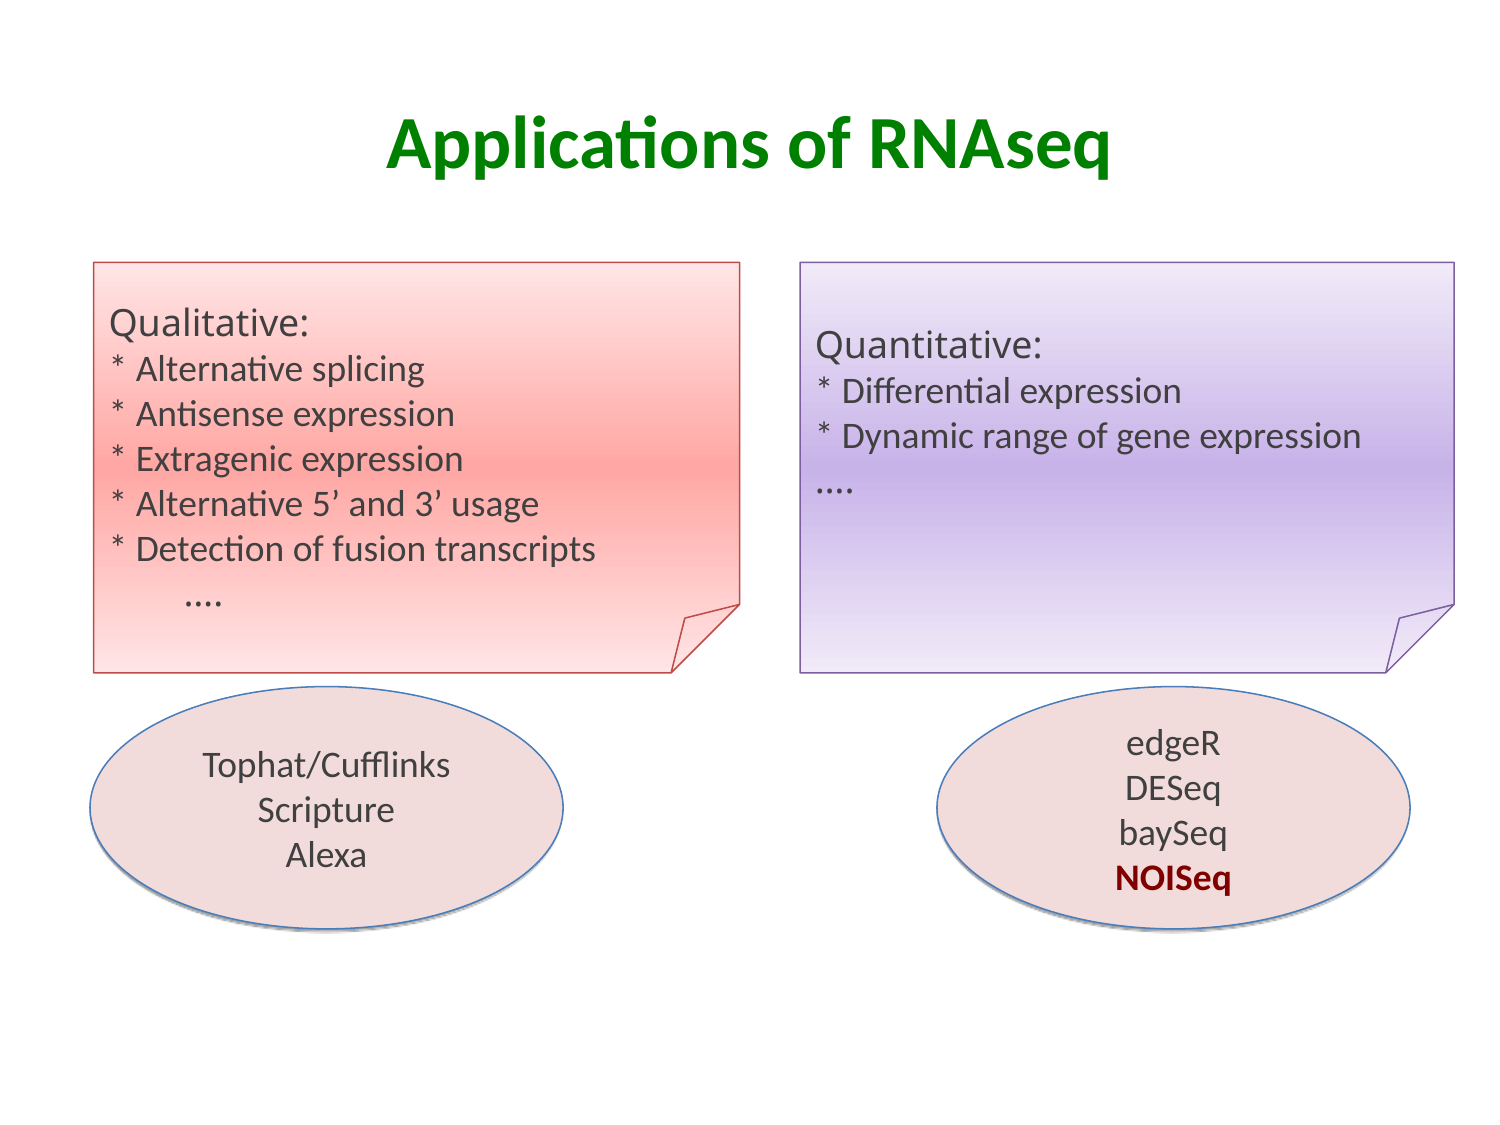

Applications of RNAseq
Qualitative:
* Alternative splicing
* Antisense expression
* Extragenic expression
* Alternative 5’ and 3’ usage
* Detection of fusion transcripts
	….
Quantitative:
* Differential expression
* Dynamic range of gene expression
….
Tophat/Cufflinks
Scripture
Alexa
edgeR
DESeq
baySeq
NOISeq